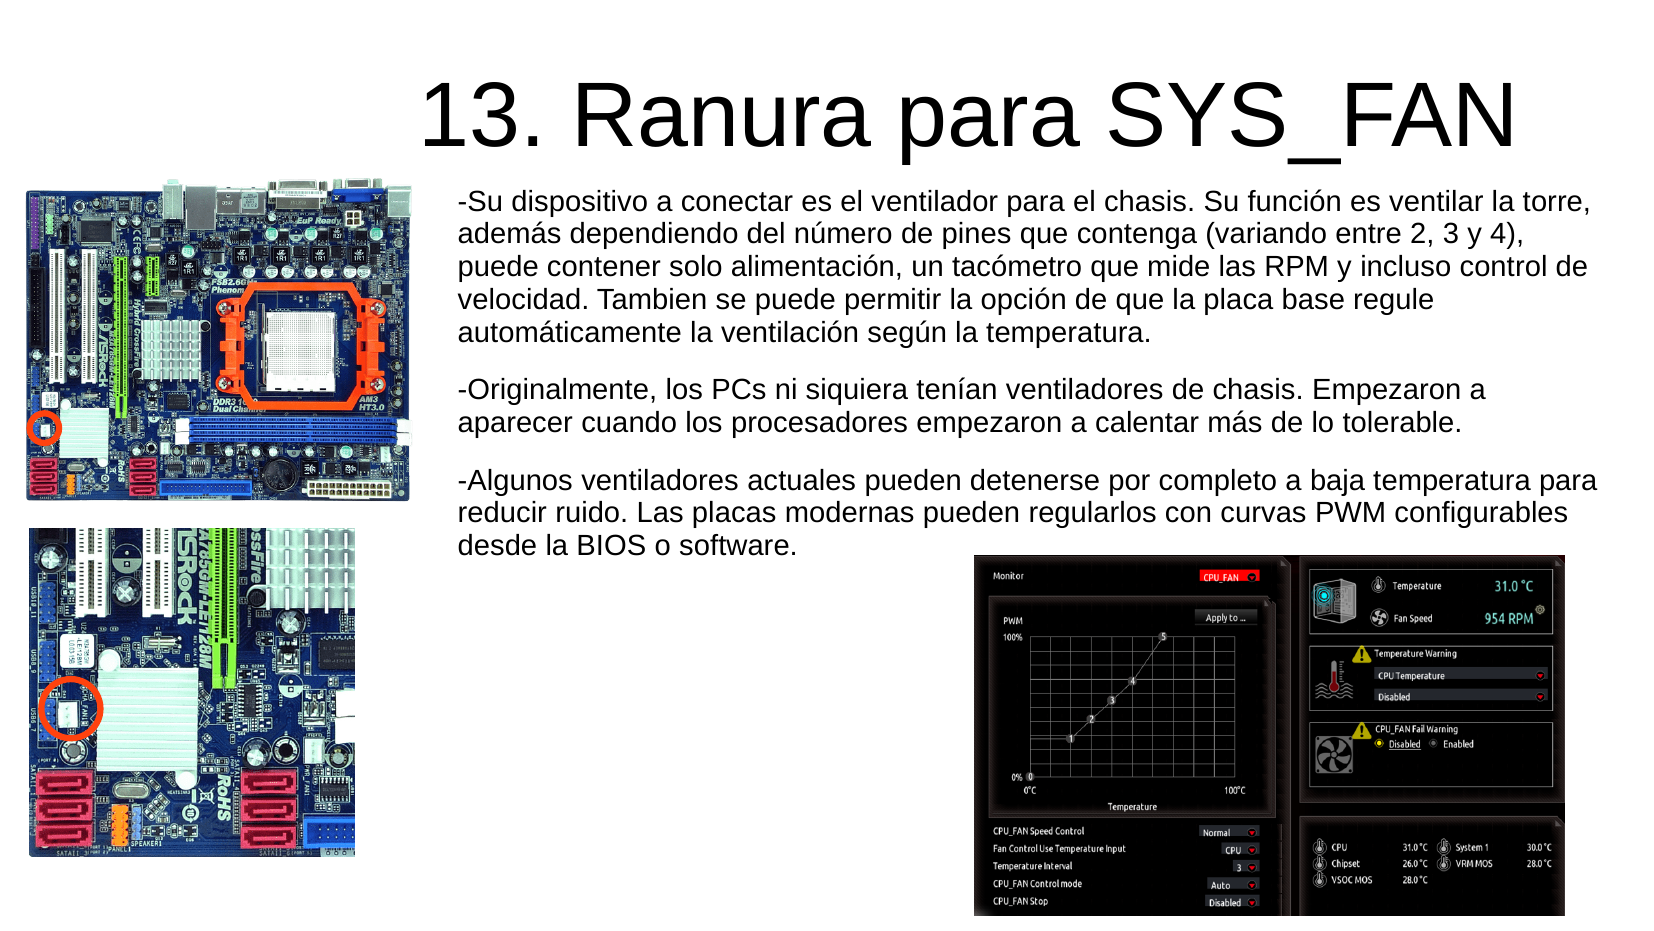

# 13. Ranura para SYS_FAN
-Su dispositivo a conectar es el ventilador para el chasis. Su función es ventilar la torre, además dependiendo del número de pines que contenga (variando entre 2, 3 y 4), puede contener solo alimentación, un tacómetro que mide las RPM y incluso control de velocidad. Tambien se puede permitir la opción de que la placa base regule automáticamente la ventilación según la temperatura.
-Originalmente, los PCs ni siquiera tenían ventiladores de chasis. Empezaron a aparecer cuando los procesadores empezaron a calentar más de lo tolerable.
-Algunos ventiladores actuales pueden detenerse por completo a baja temperatura para reducir ruido. Las placas modernas pueden regularlos con curvas PWM configurables desde la BIOS o software.